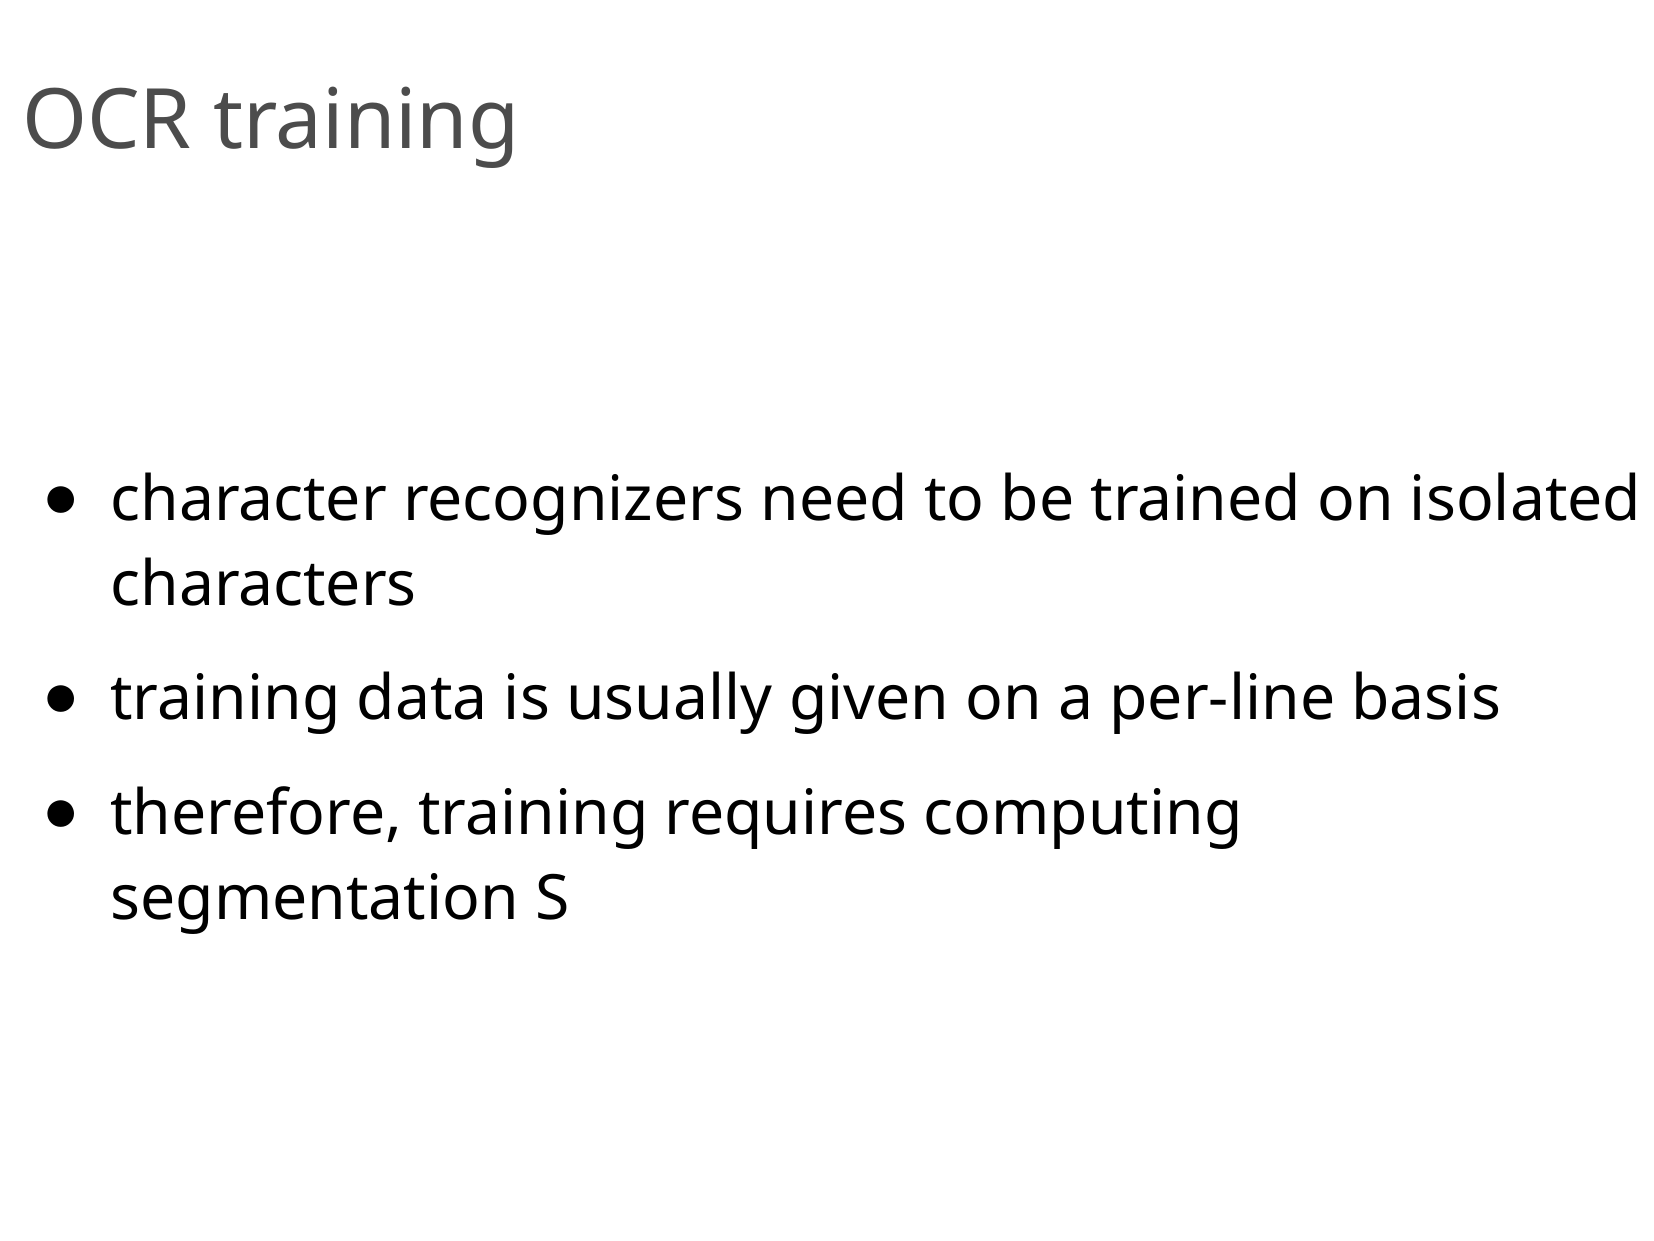

# OCR training
character recognizers need to be trained on isolated characters
training data is usually given on a per-line basis
therefore, training requires computing segmentation S